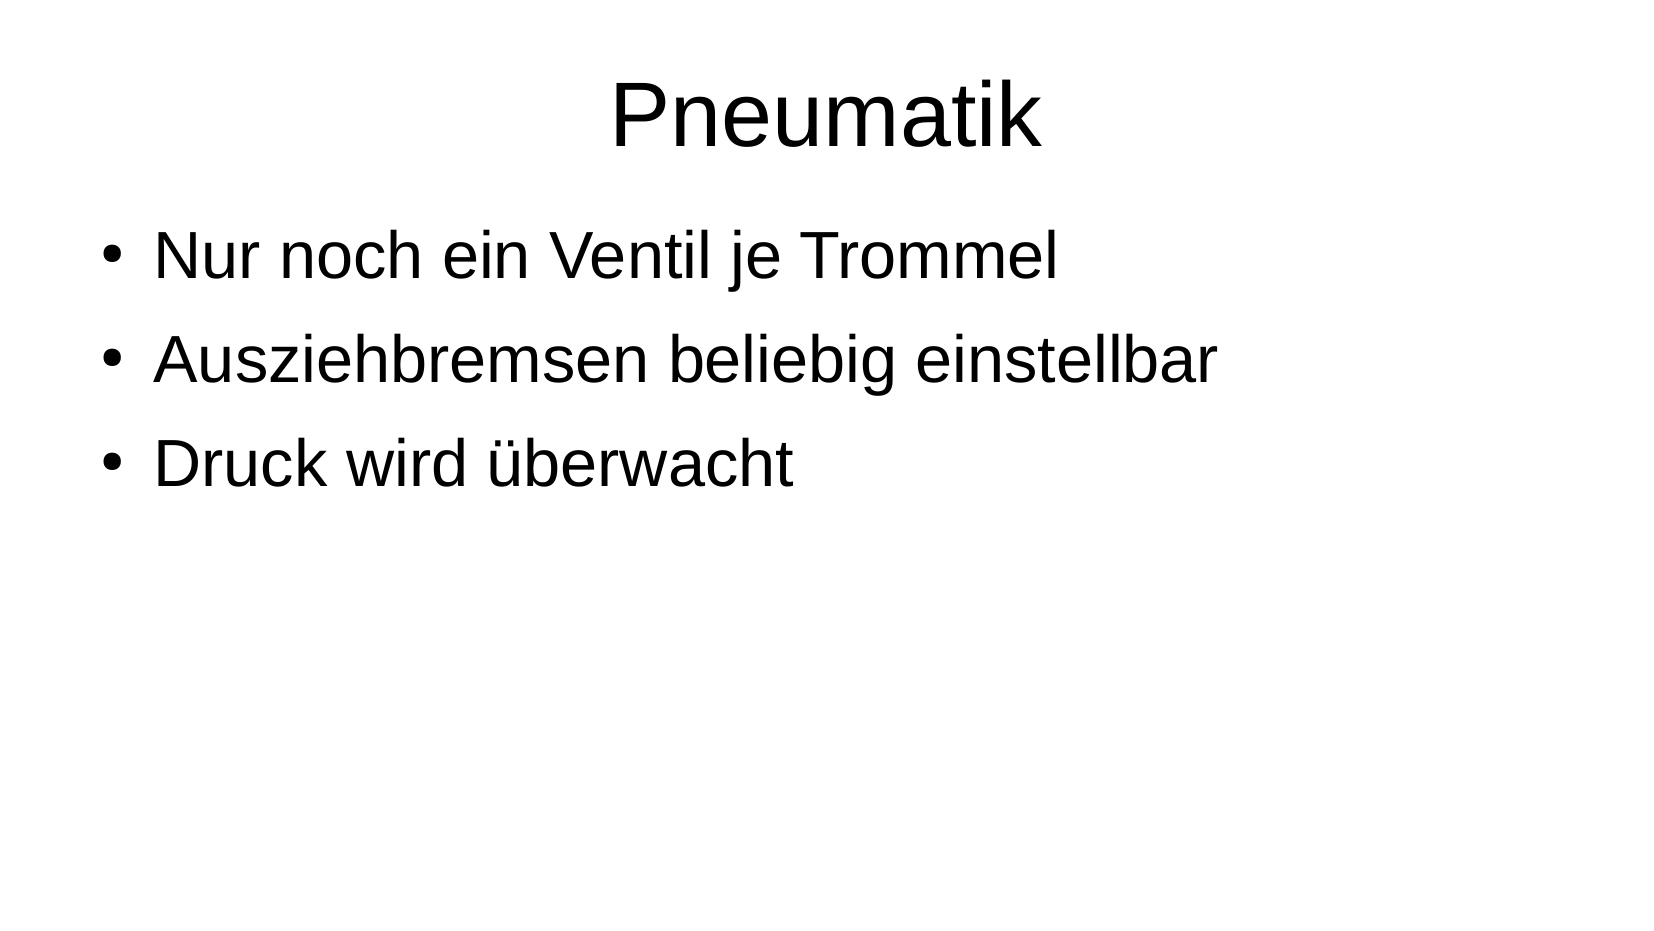

# Pneumatik
Nur noch ein Ventil je Trommel
Ausziehbremsen beliebig einstellbar
Druck wird überwacht